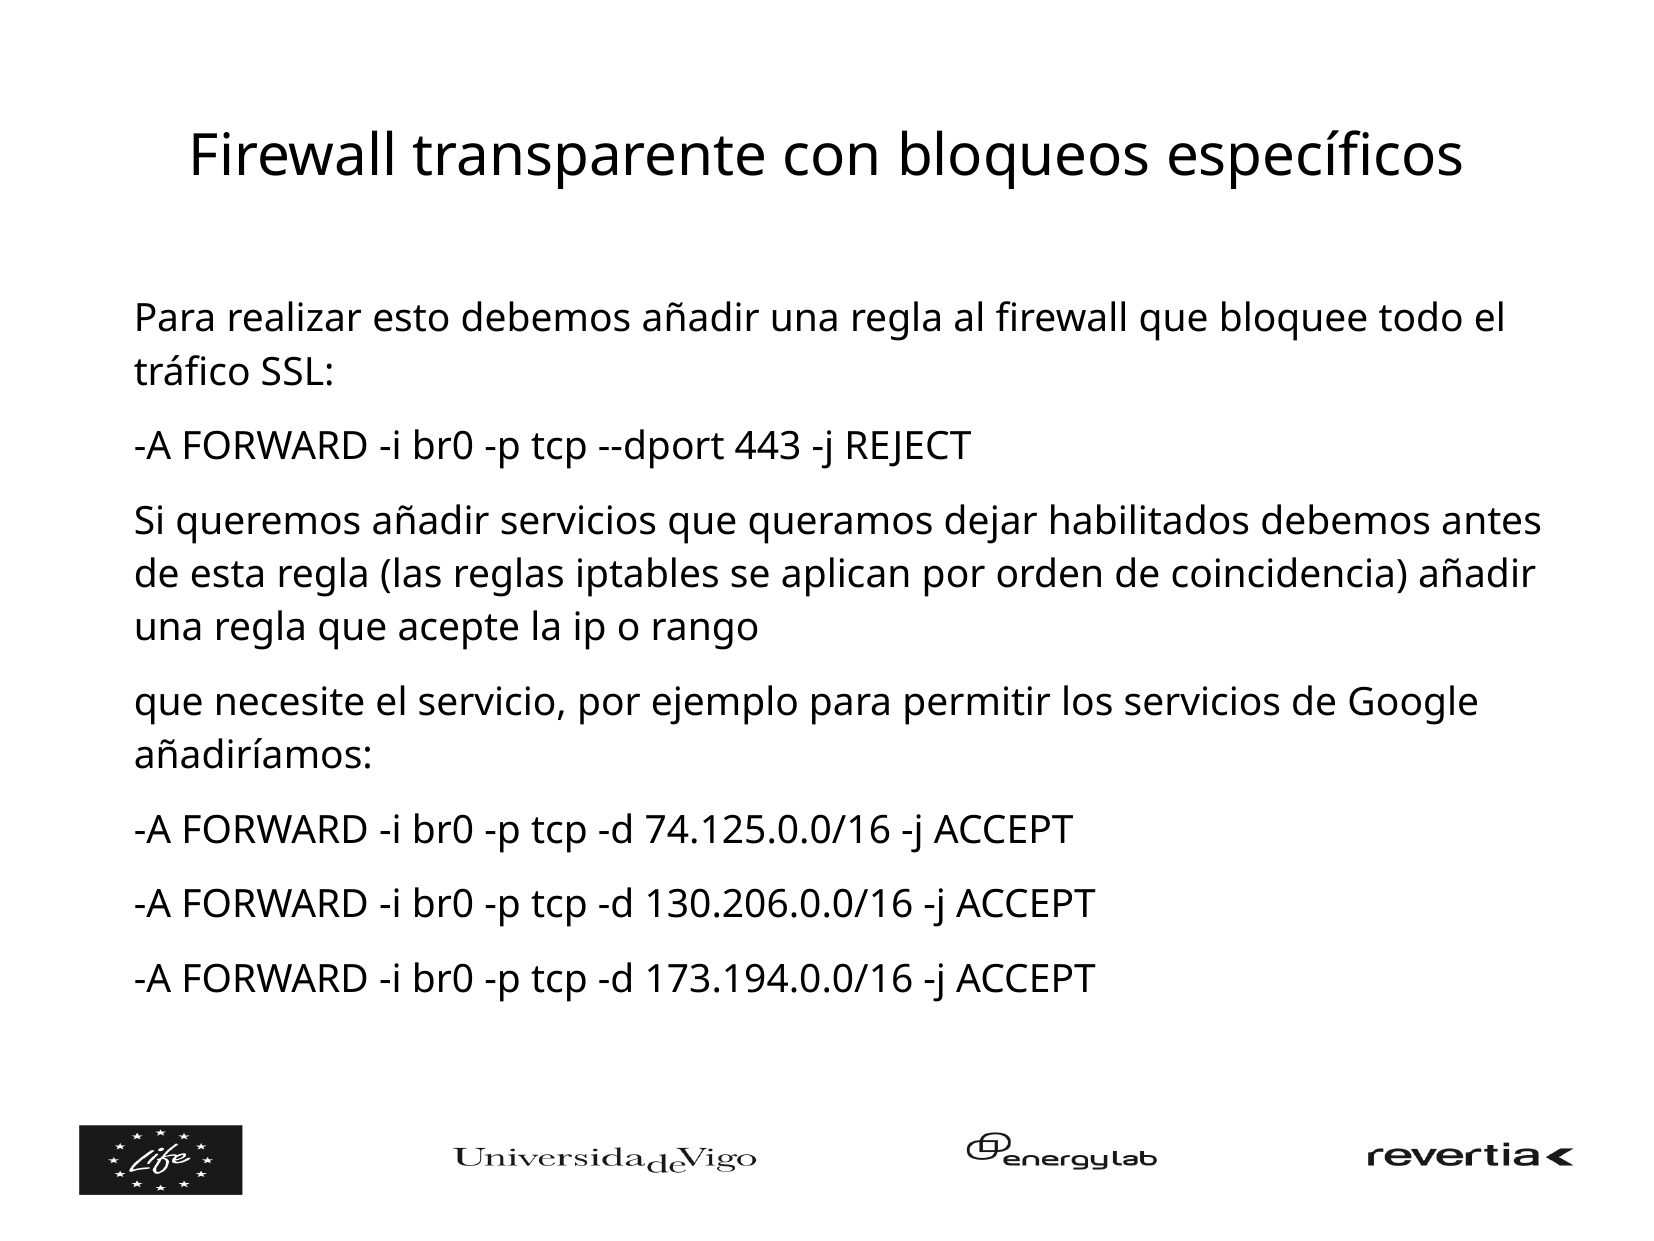

# Firewall transparente con bloqueos específicos
Para realizar esto debemos añadir una regla al firewall que bloquee todo el tráfico SSL:
-A FORWARD -i br0 -p tcp --dport 443 -j REJECT
Si queremos añadir servicios que queramos dejar habilitados debemos antes de esta regla (las reglas iptables se aplican por orden de coincidencia) añadir una regla que acepte la ip o rango
que necesite el servicio, por ejemplo para permitir los servicios de Google añadiríamos:
-A FORWARD -i br0 -p tcp -d 74.125.0.0/16 -j ACCEPT
-A FORWARD -i br0 -p tcp -d 130.206.0.0/16 -j ACCEPT
-A FORWARD -i br0 -p tcp -d 173.194.0.0/16 -j ACCEPT